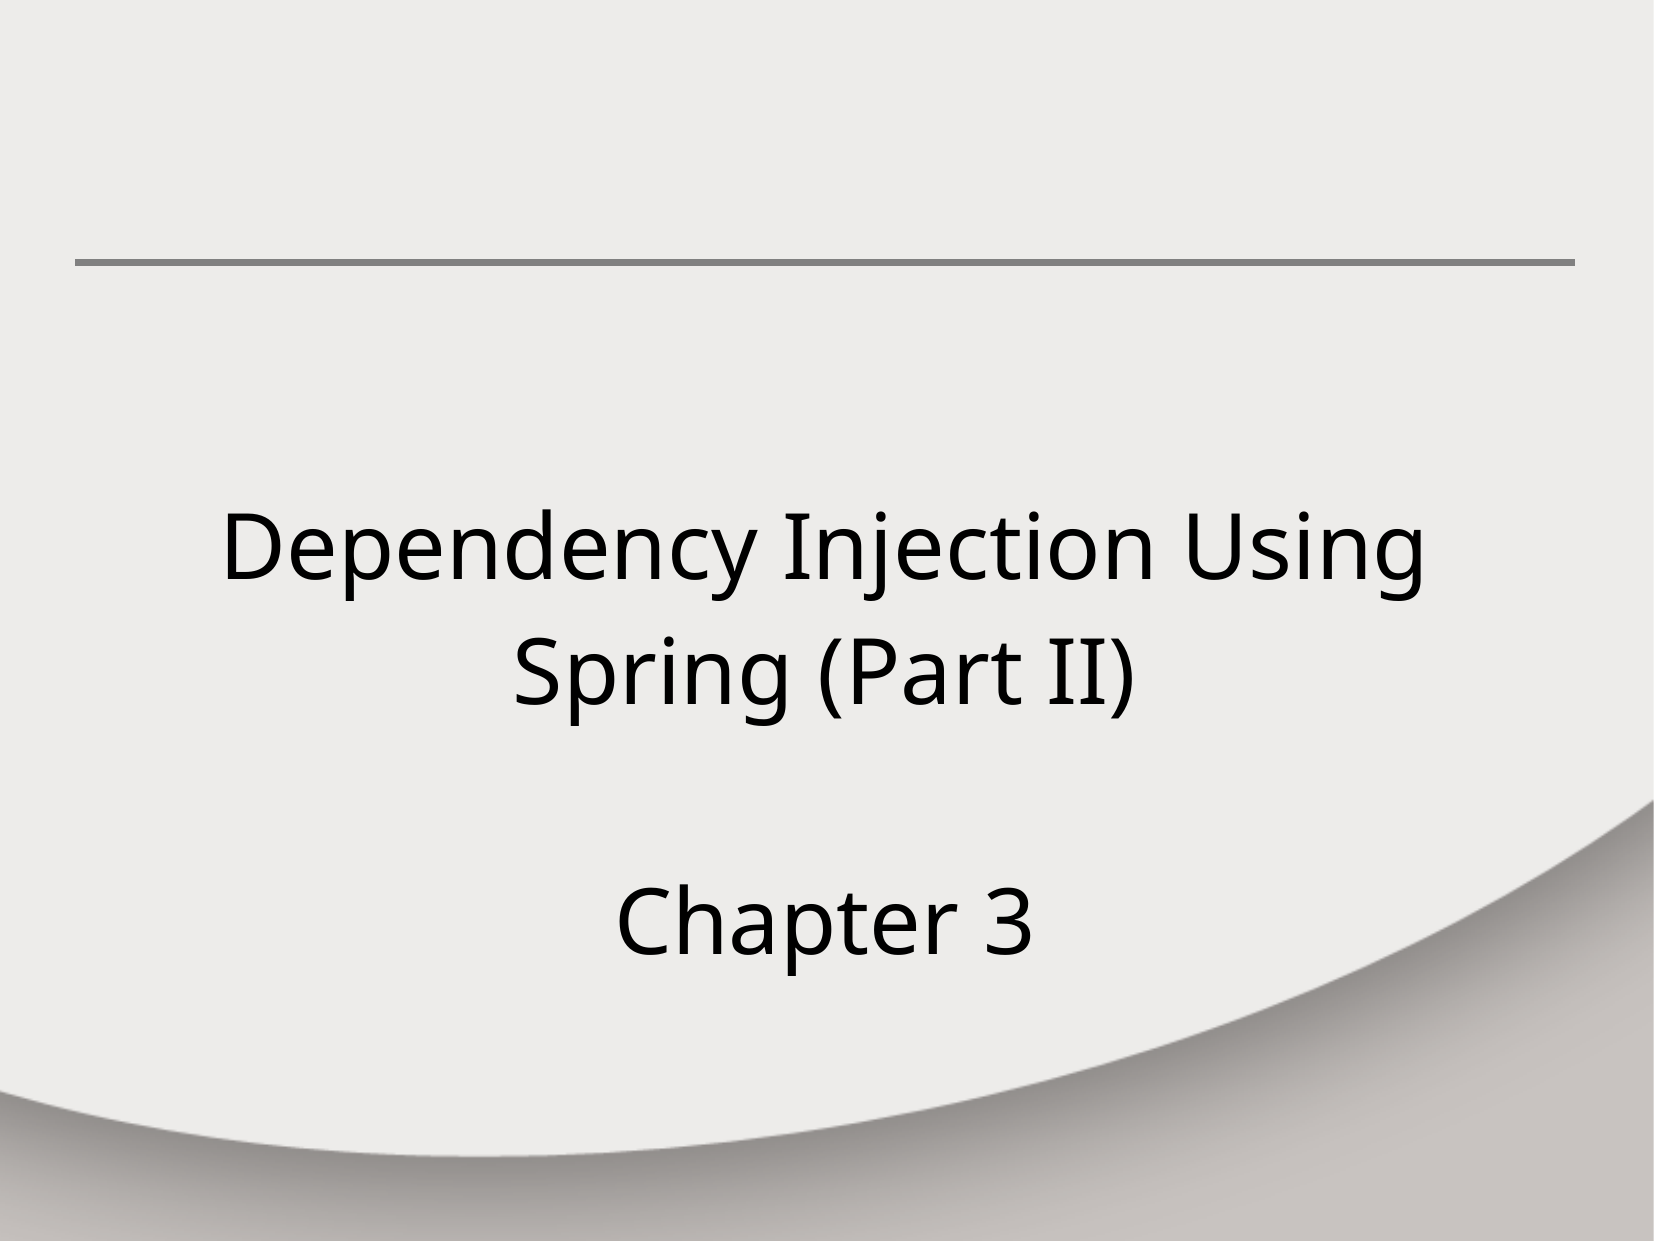

Dependency Injection Using Spring (Part II)
Chapter 3